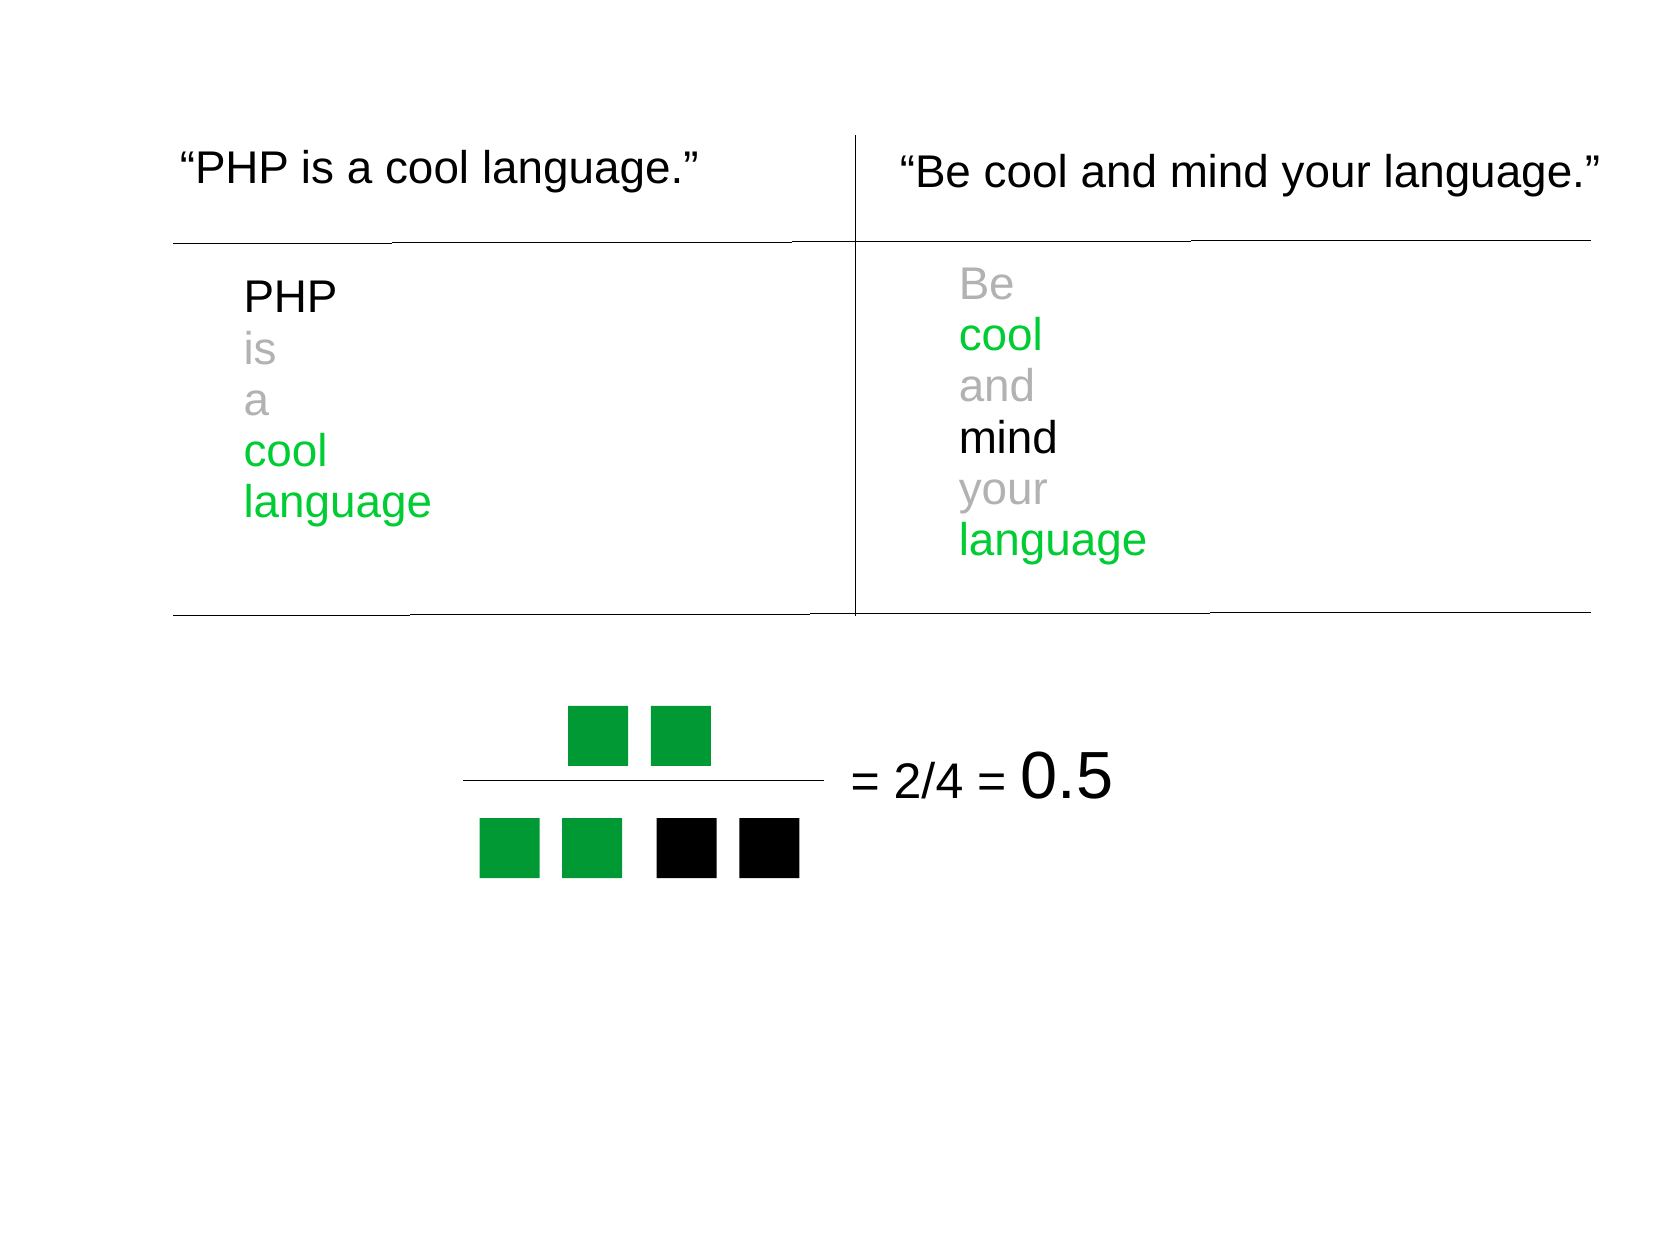

“PHP is a cool language.”
“Be cool and mind your language.”
Be
cool
and
mind
your
language
PHP
is
a
cool
language
= 2/4 = 0.5